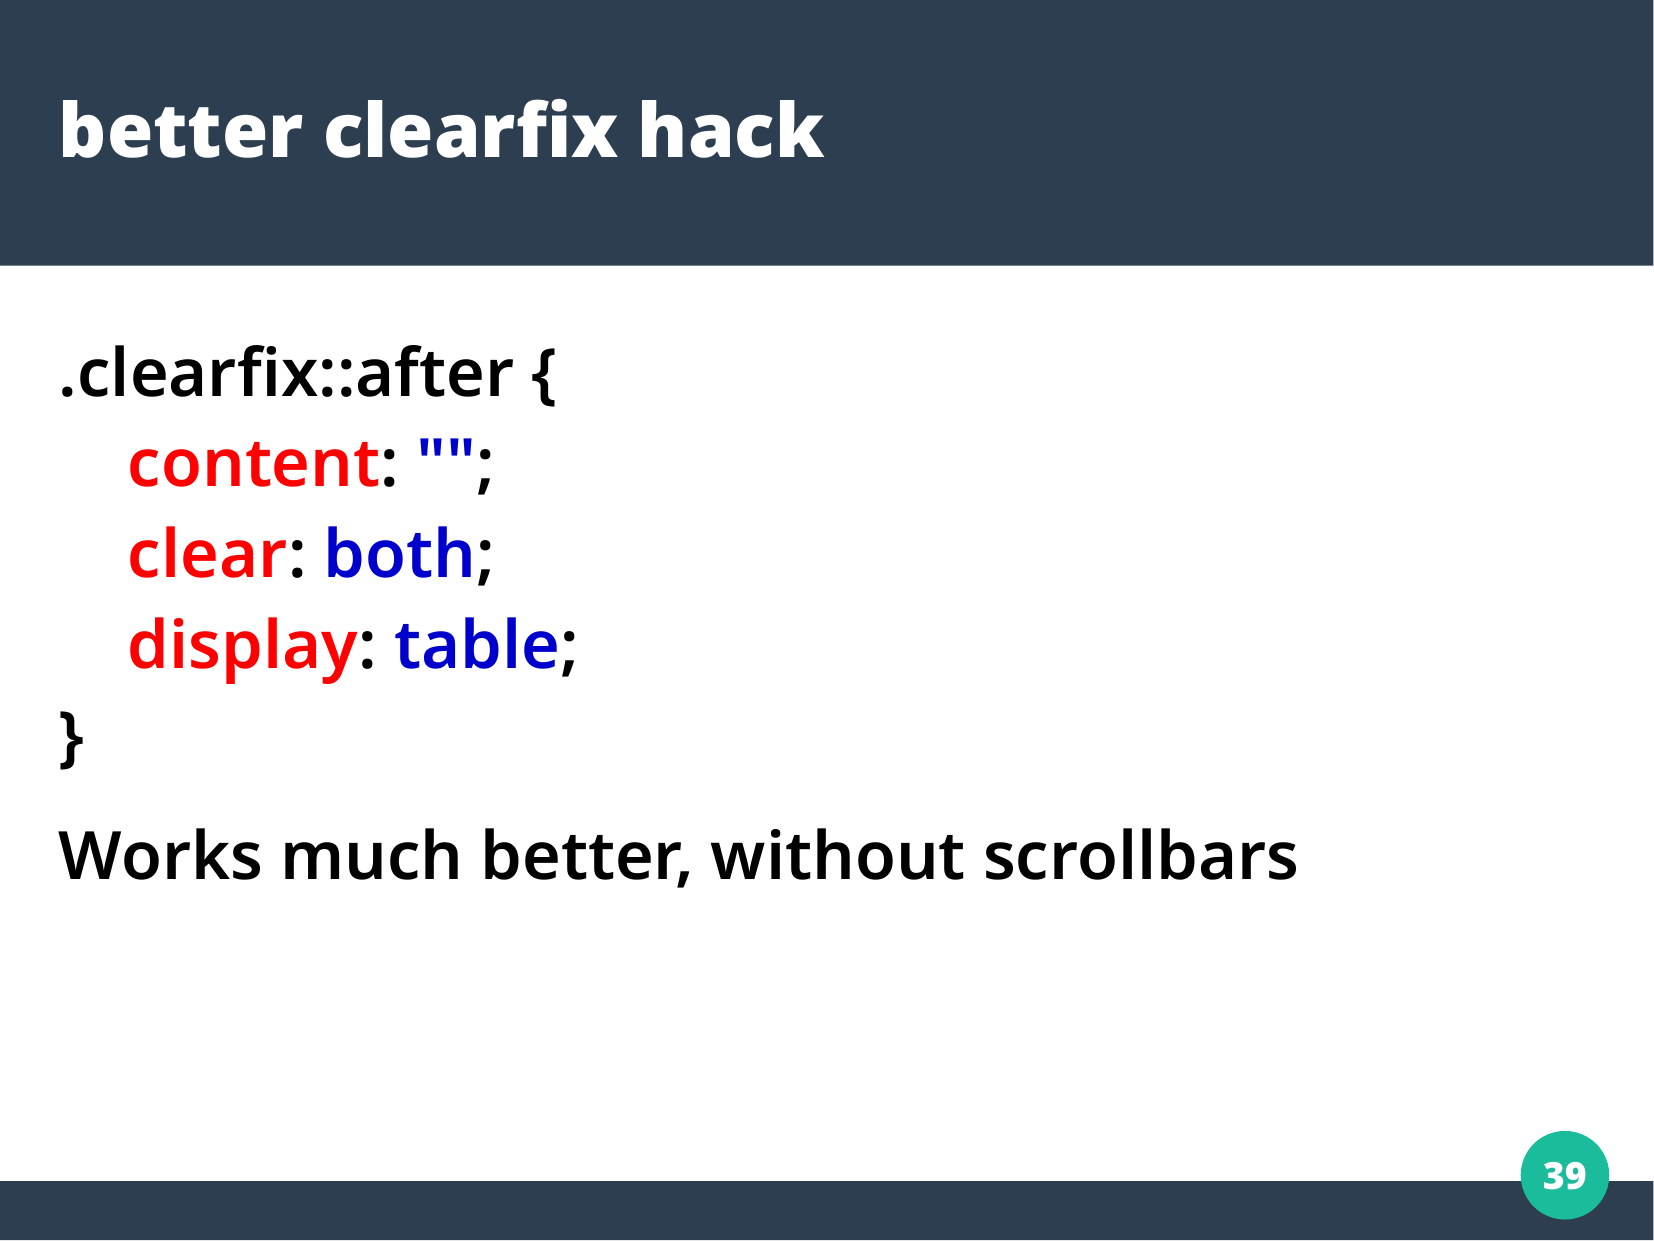

# better clearfix hack
.clearfix::after {
    content: "";
    clear: both;
    display: table;
}
Works much better, without scrollbars
39